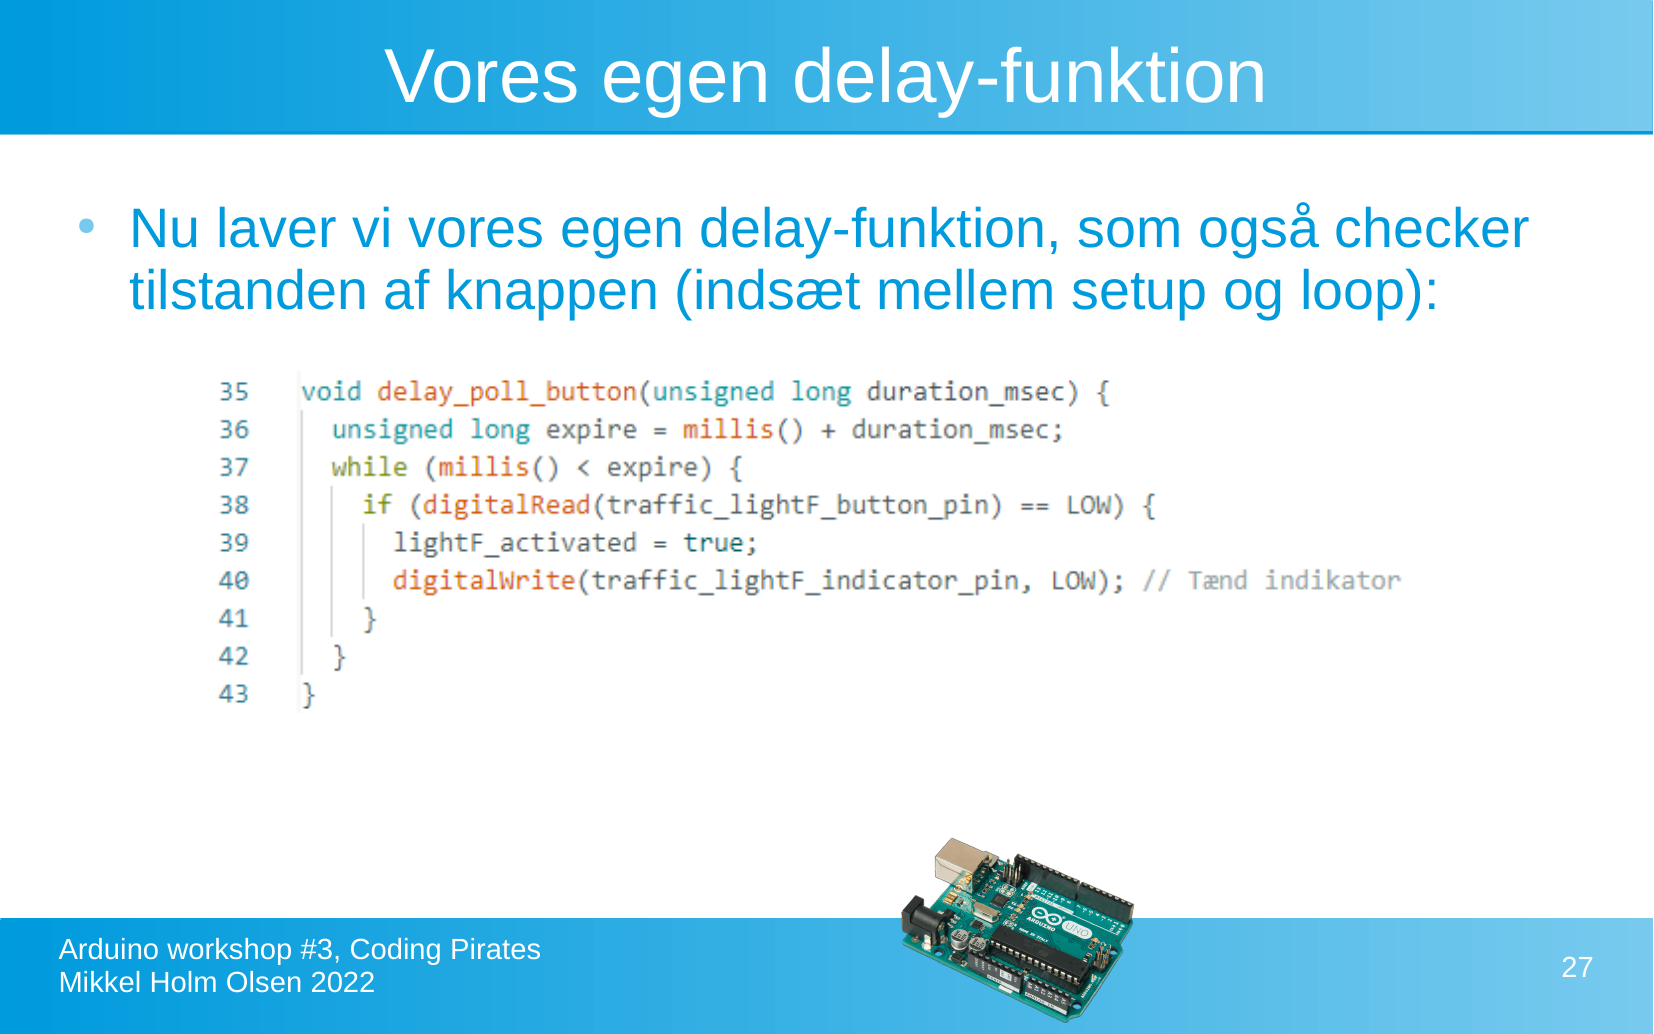

# Vores egen delay-funktion
Nu laver vi vores egen delay-funktion, som også checker tilstanden af knappen (indsæt mellem setup og loop):
27